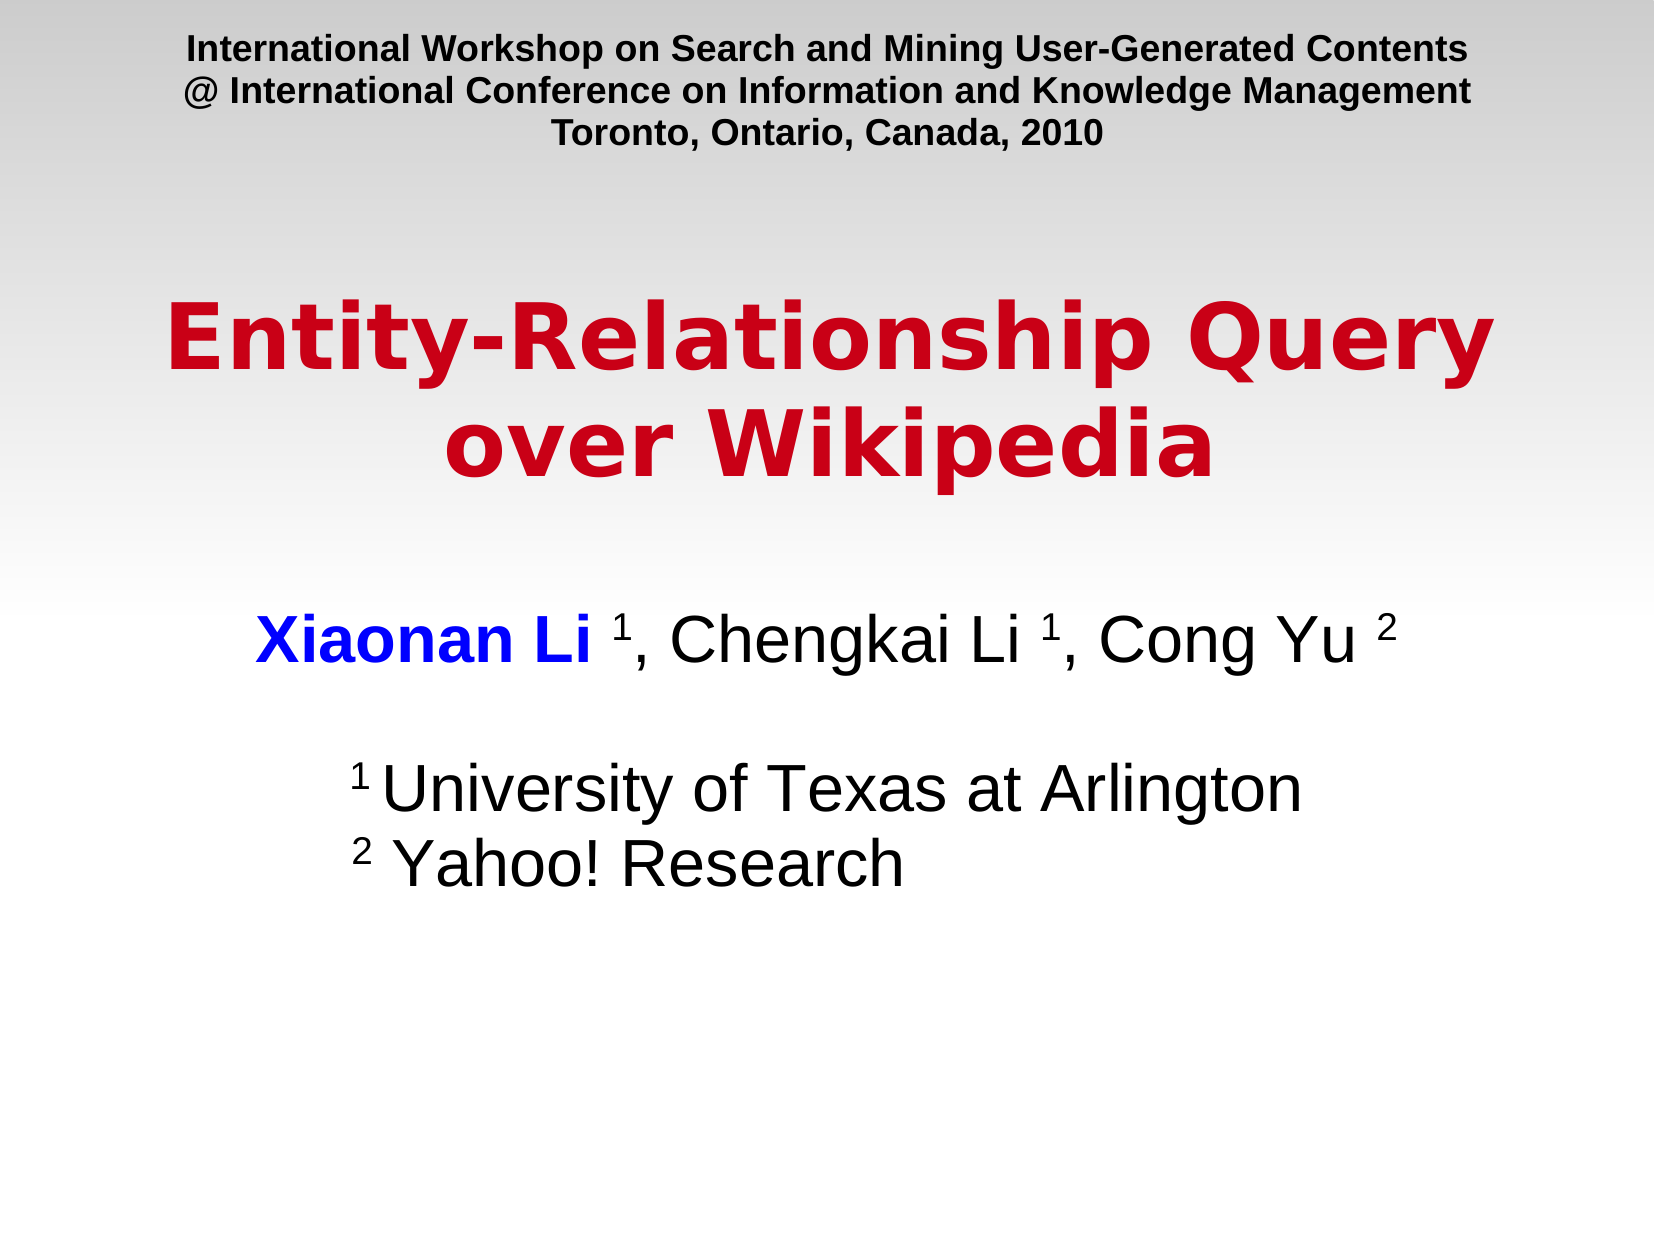

International Workshop on Search and Mining User-Generated Contents
@ International Conference on Information and Knowledge Management
Toronto, Ontario, Canada, 2010
# Entity-Relationship Query over Wikipedia
Xiaonan Li 1, Chengkai Li 1, Cong Yu 2
1 University of Texas at Arlington
 2 Yahoo! Research